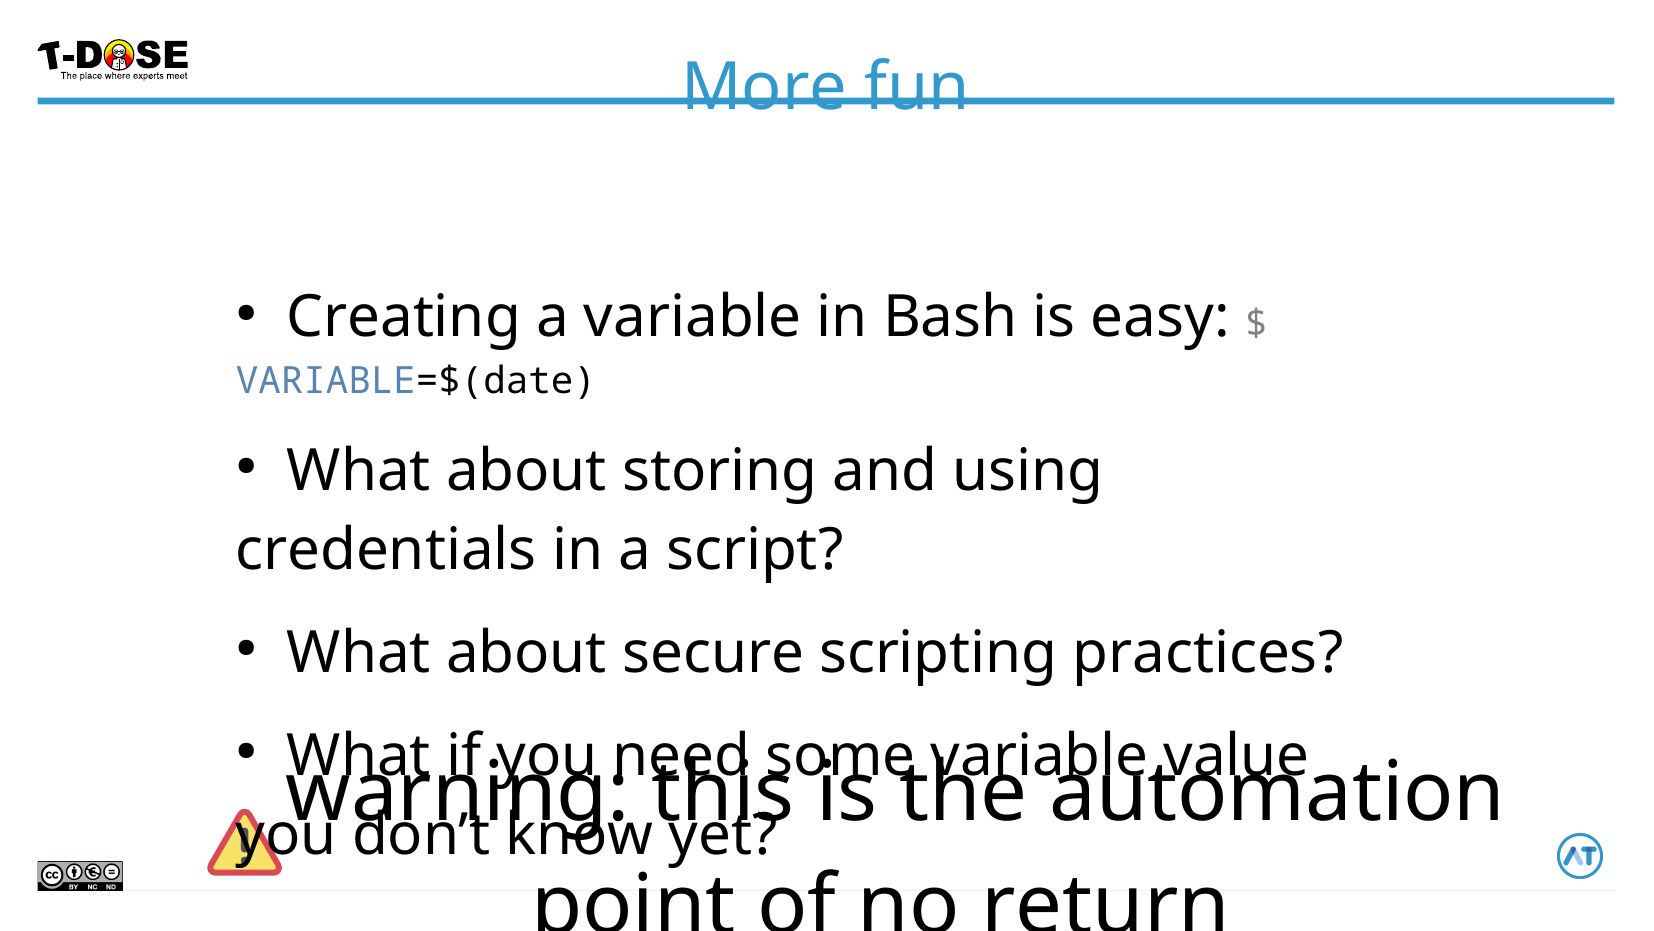

More fun
 Creating a variable in Bash is easy: $ VARIABLE=$(date)
 What about storing and using credentials in a script?
 What about secure scripting practices?
 What if you need some variable value you don’t know yet?
warning: this is the automation point of no return